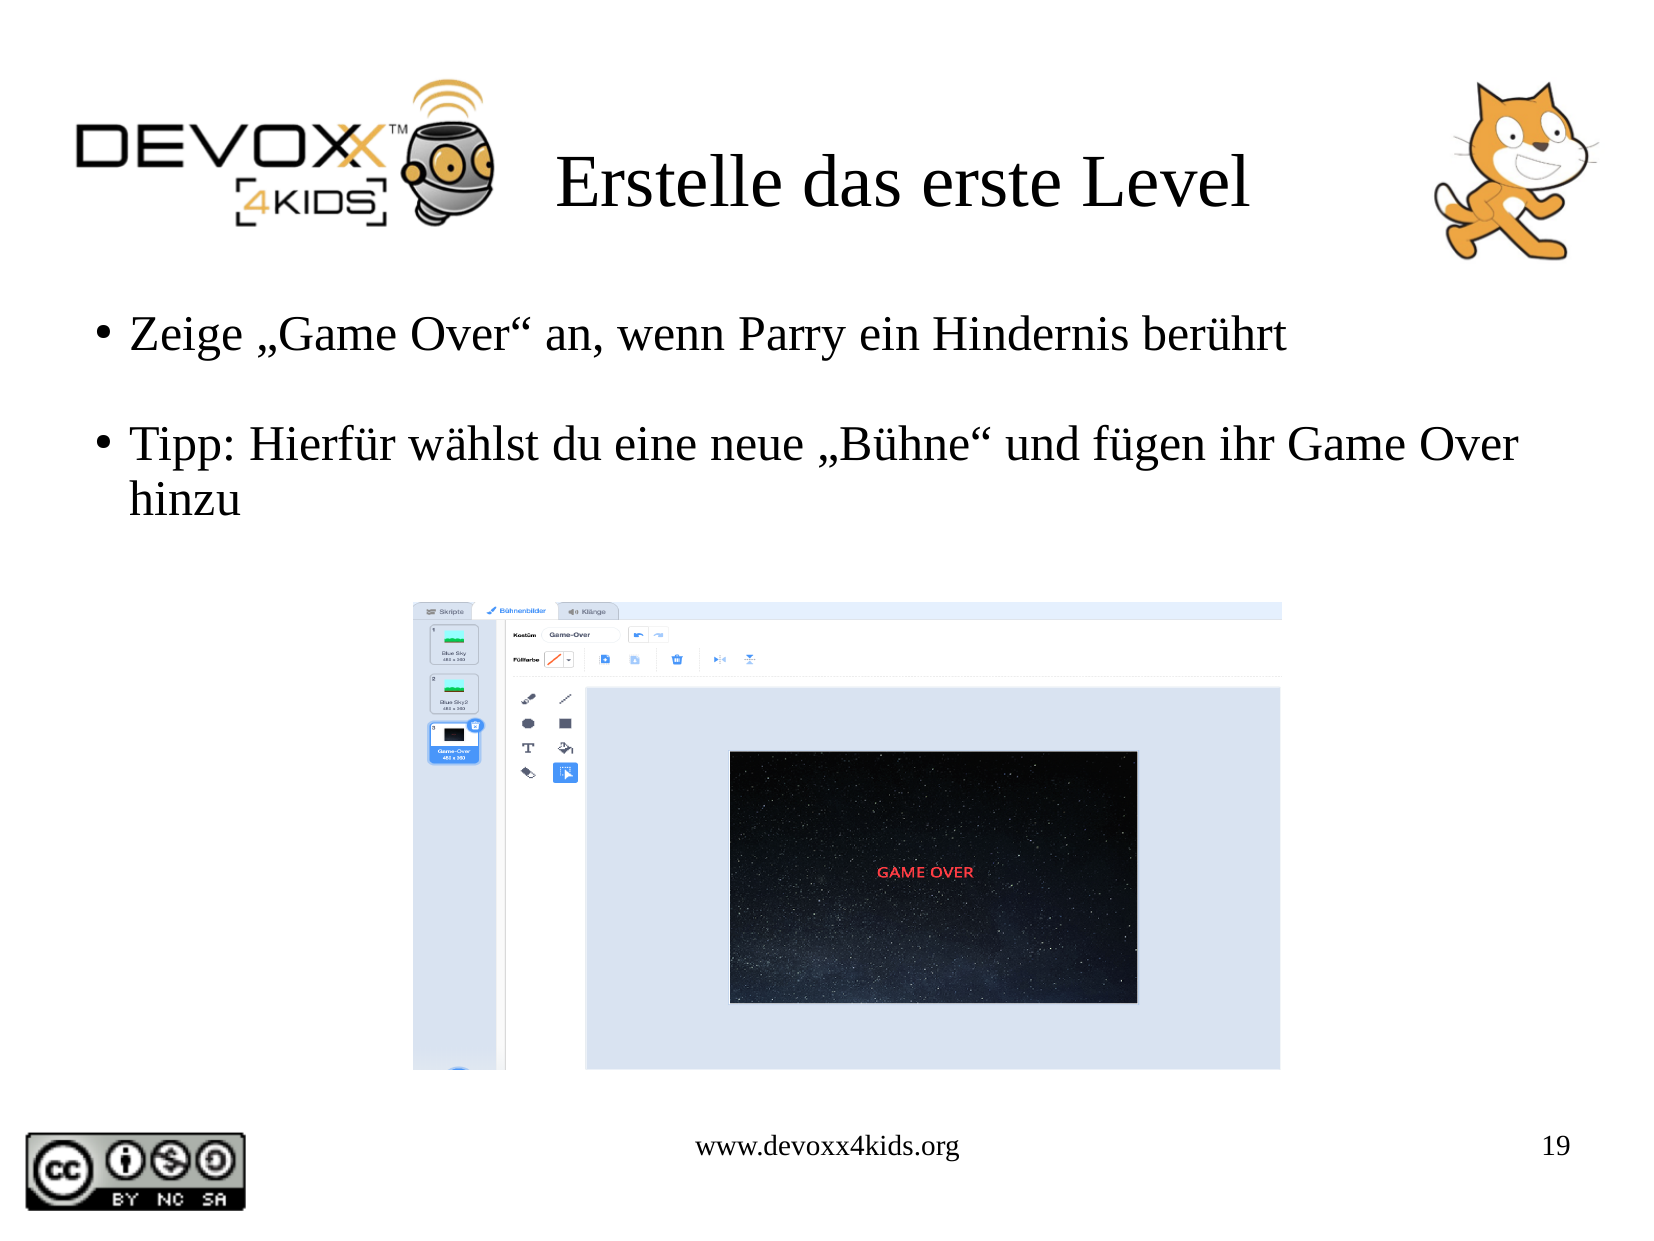

# Erstelle das erste Level
Zeige „Game Over“ an, wenn Parry ein Hindernis berührt
Tipp: Hierfür wählst du eine neue „Bühne“ und fügen ihr Game Over hinzu
www.devoxx4kids.org
19